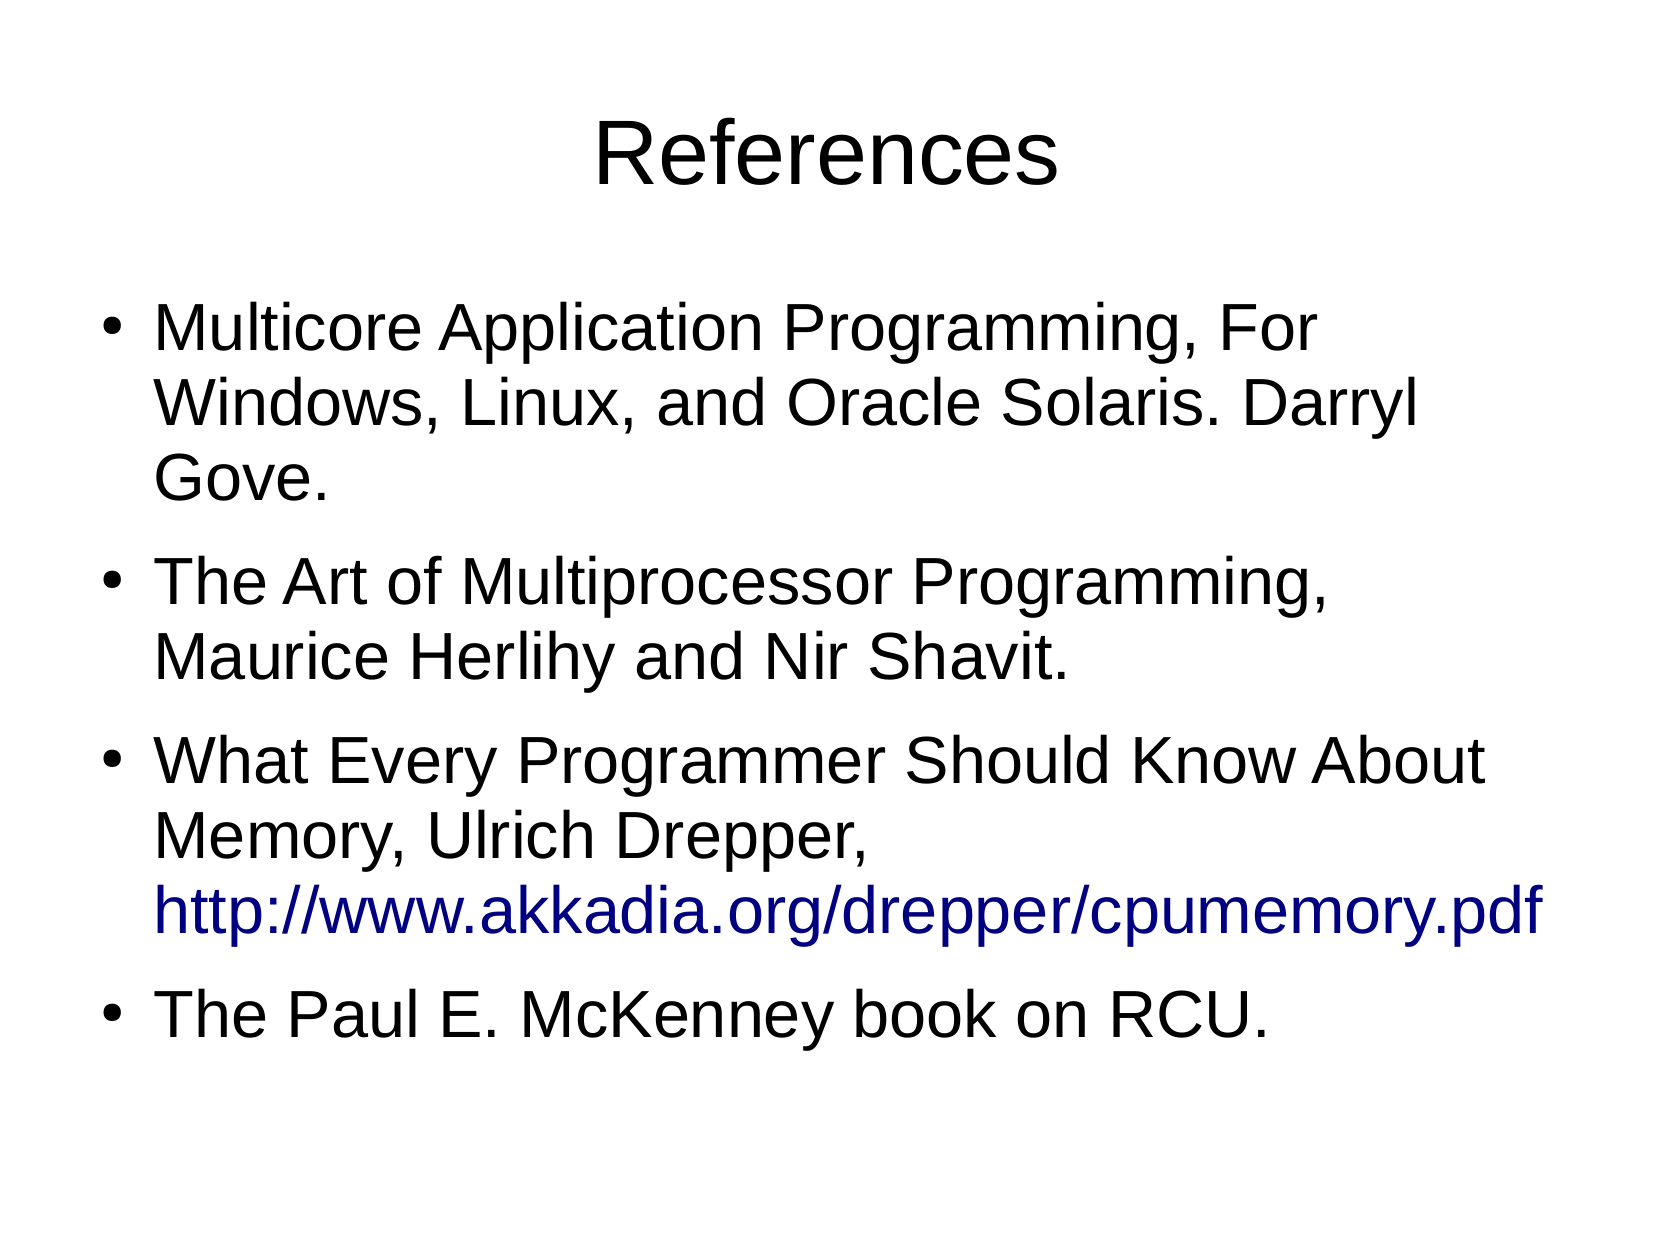

# References
Multicore Application Programming, For Windows, Linux, and Oracle Solaris. Darryl Gove.
The Art of Multiprocessor Programming, Maurice Herlihy and Nir Shavit.
What Every Programmer Should Know About Memory, Ulrich Drepper, http://www.akkadia.org/drepper/cpumemory.pdf
The Paul E. McKenney book on RCU.